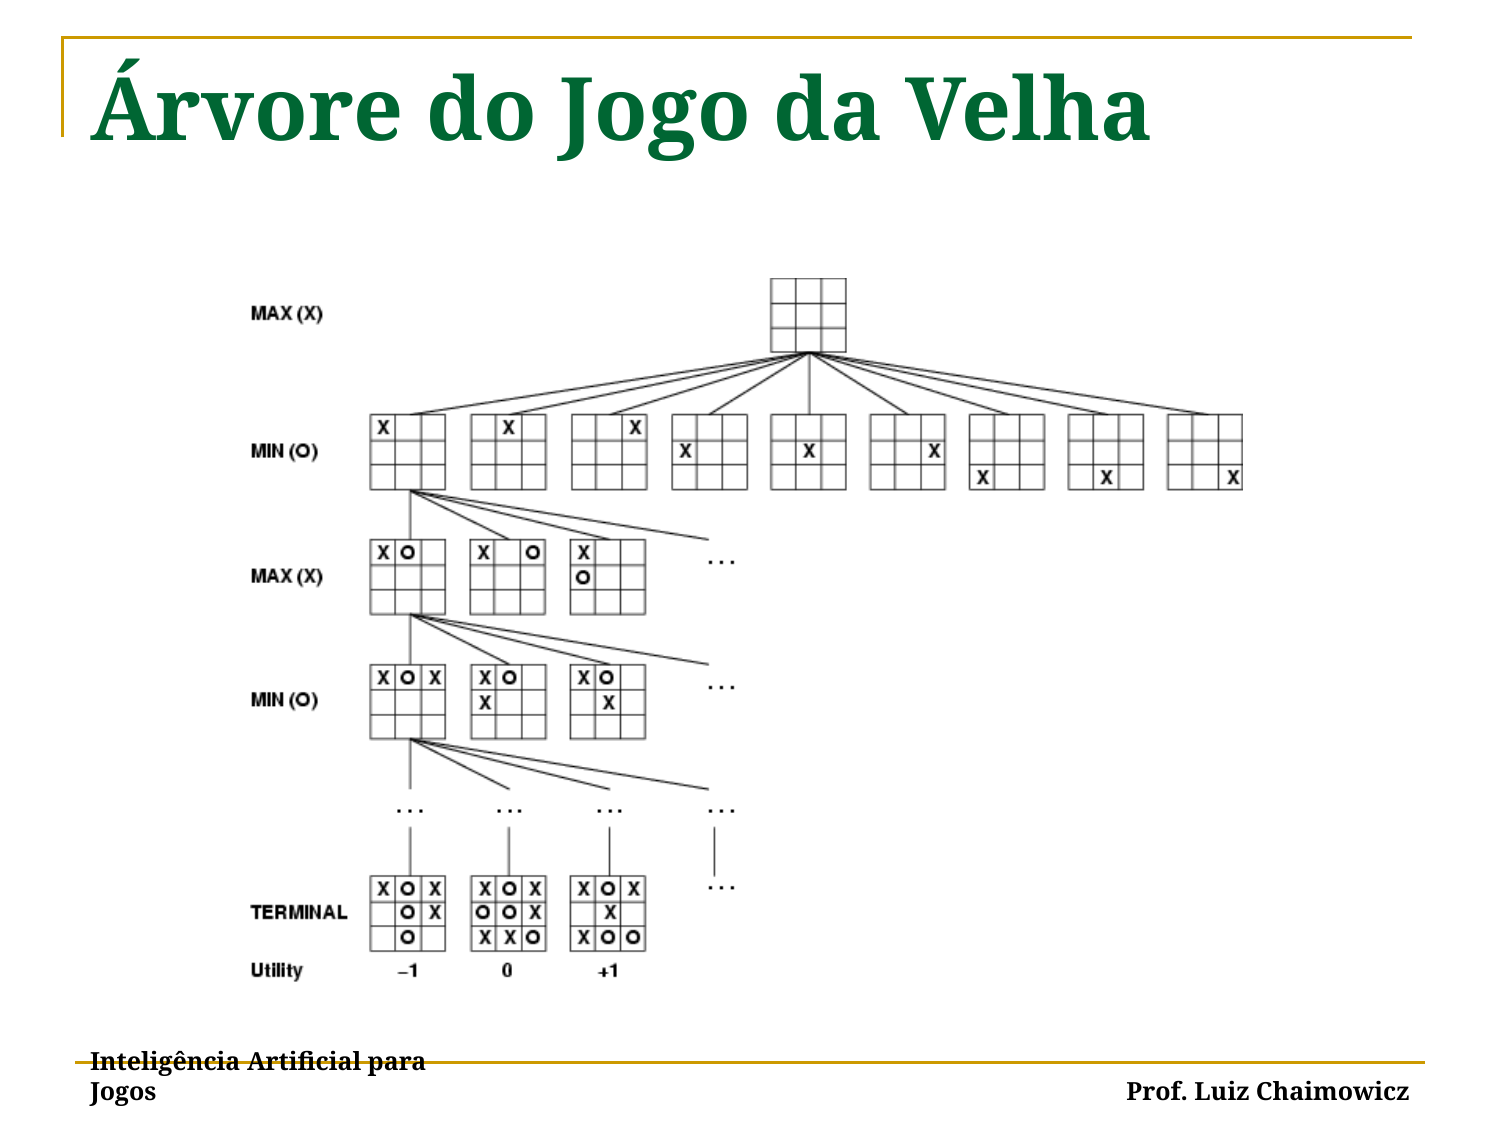

# Árvore do Jogo da Velha
Inteligência Artificial para Jogos